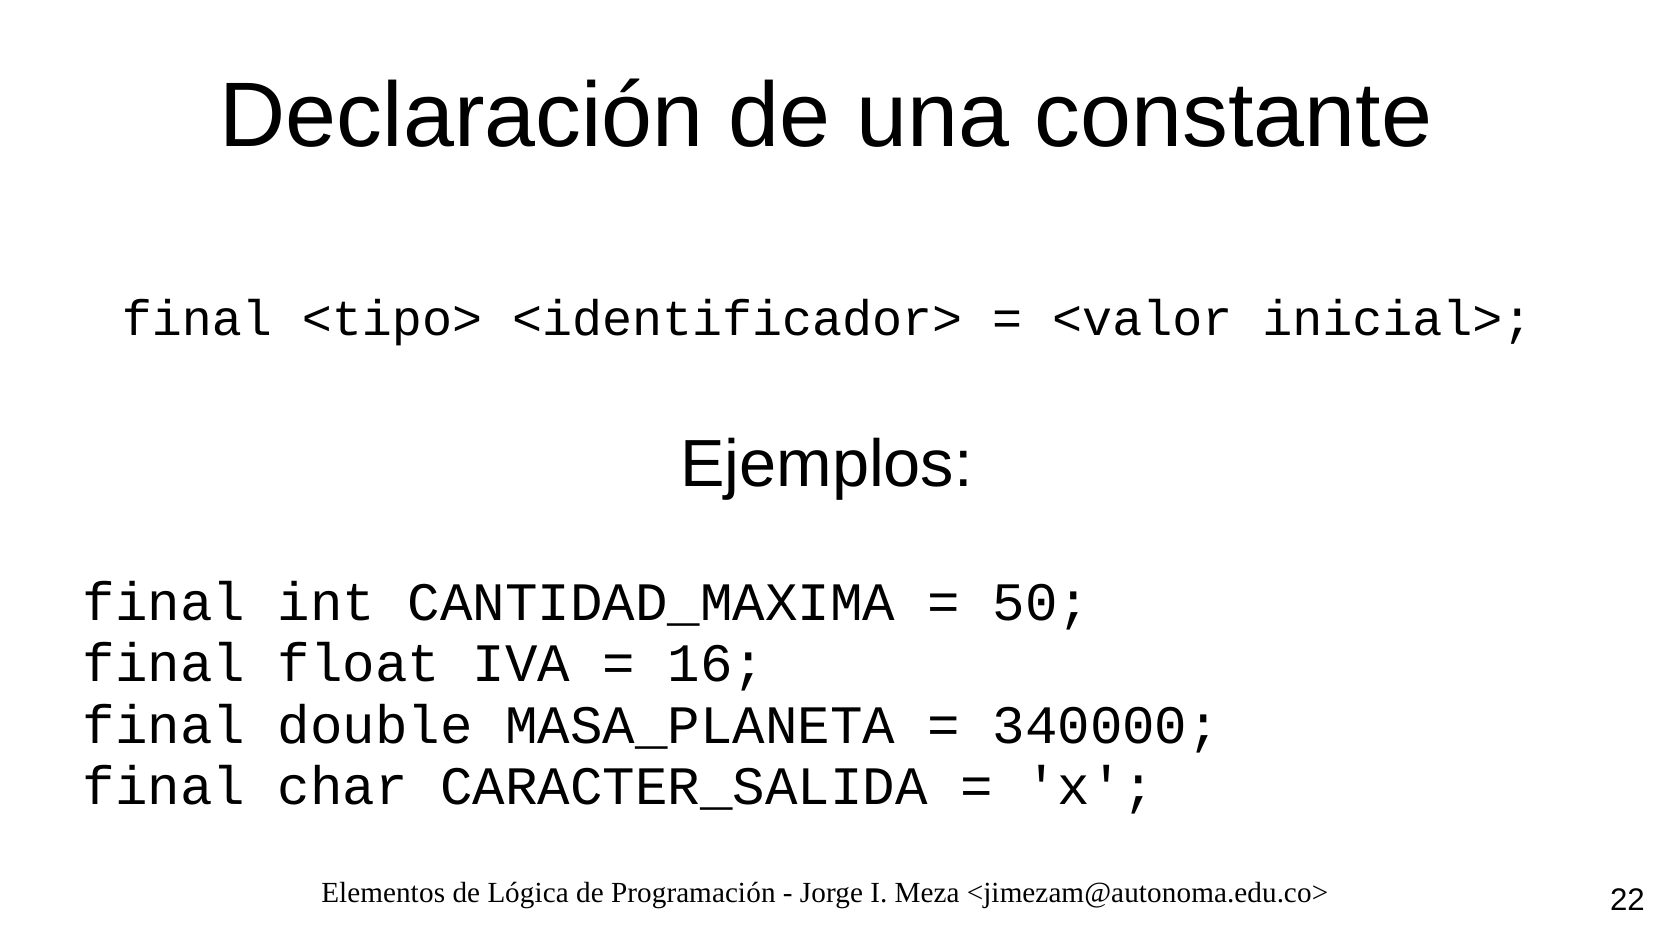

# Declaración de una constante
final <tipo> <identificador> = <valor inicial>;
Ejemplos:
final int CANTIDAD_MAXIMA = 50;
final float IVA = 16;
final double MASA_PLANETA = 340000;
final char CARACTER_SALIDA = 'x';
Elementos de Lógica de Programación - Jorge I. Meza <jimezam@autonoma.edu.co>